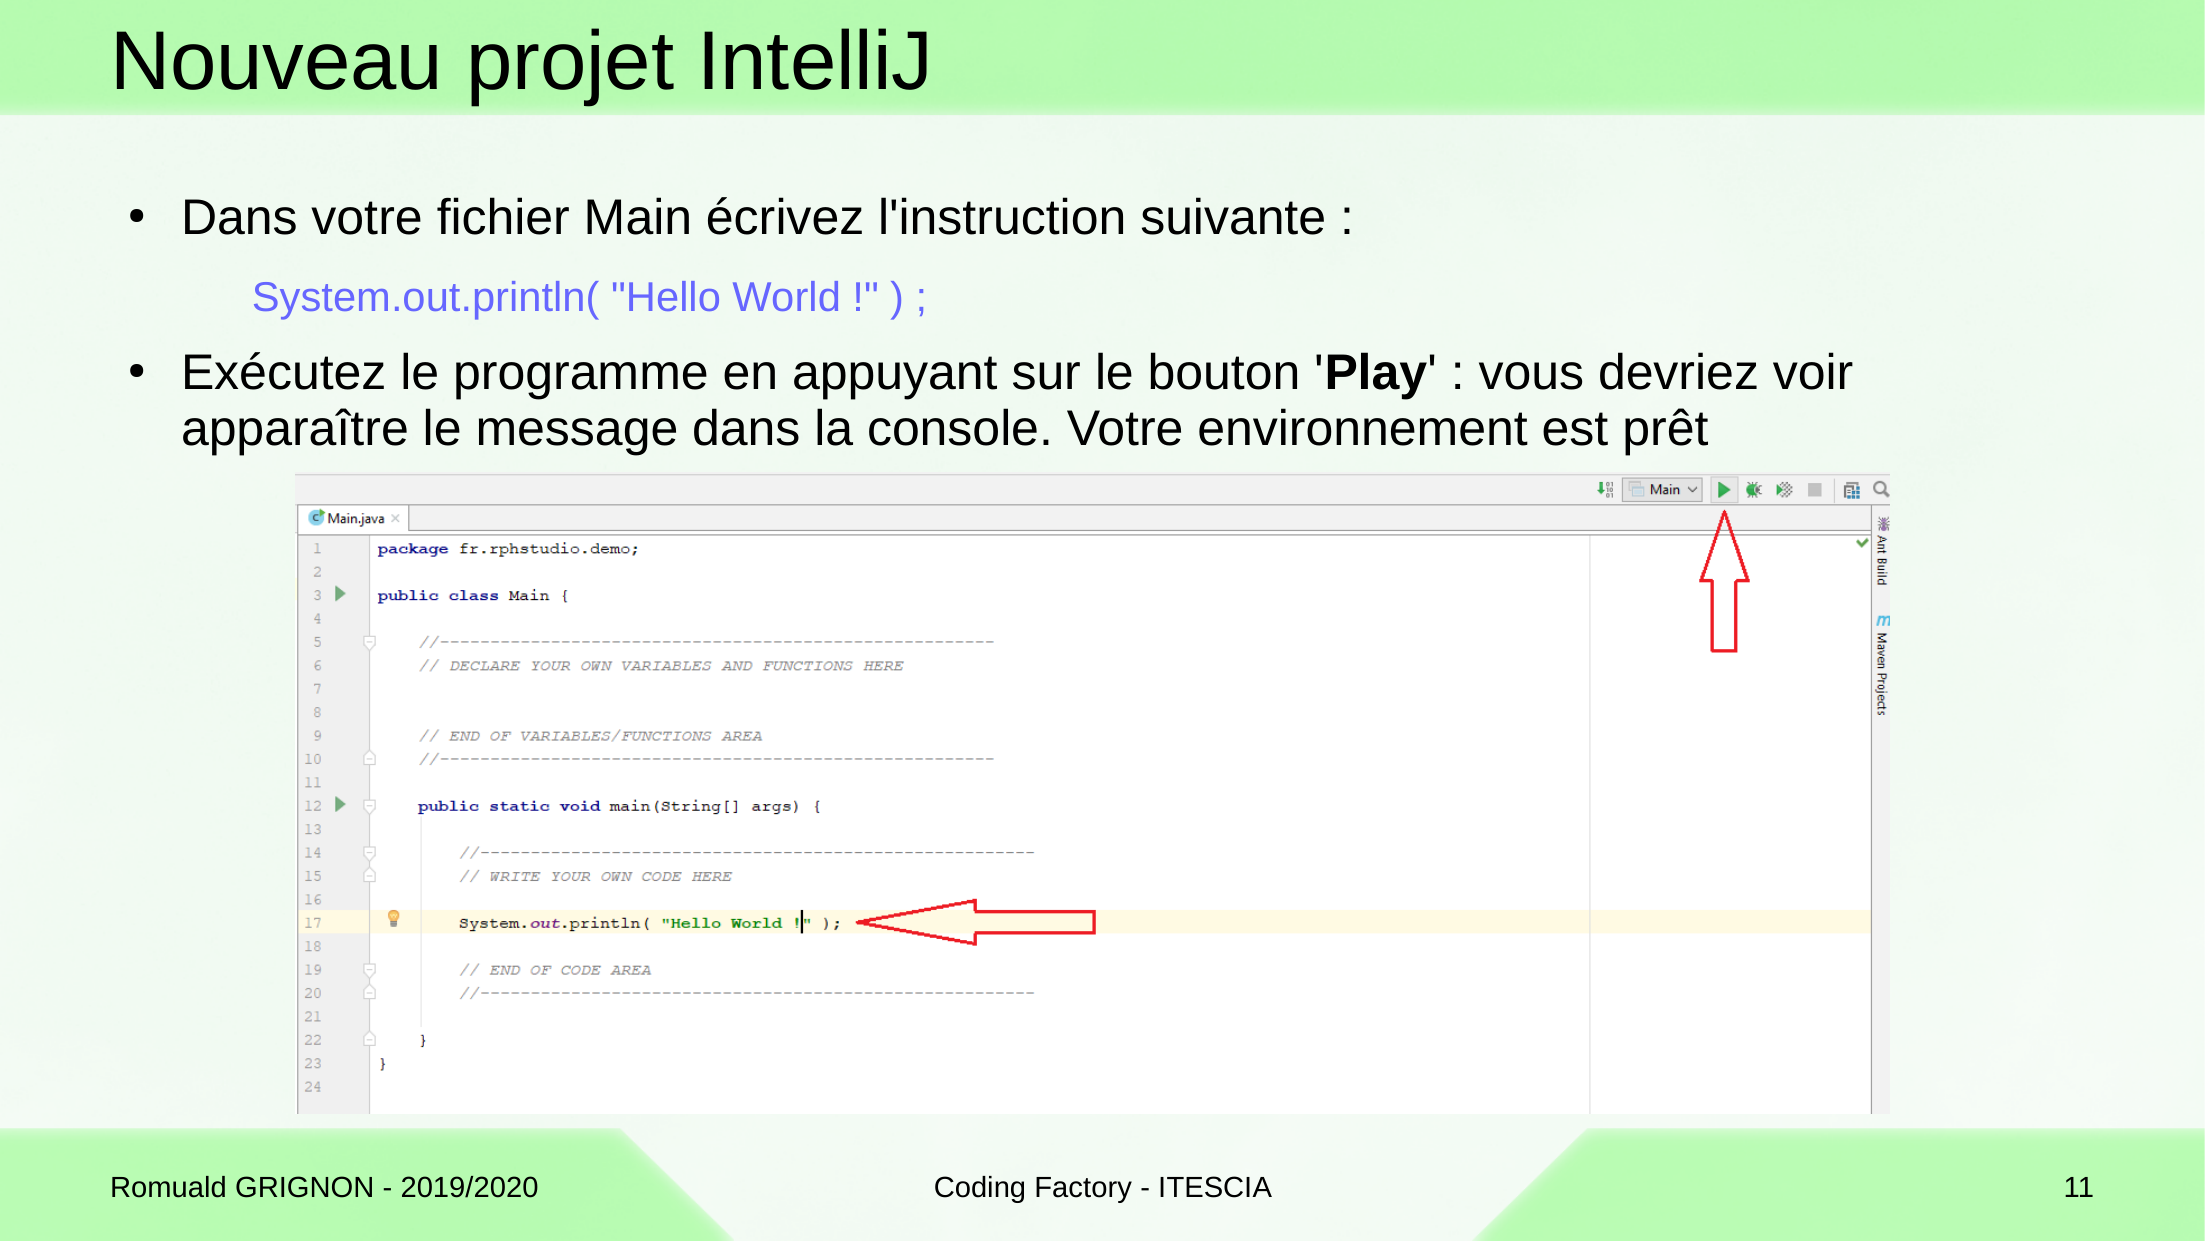

# Nouveau projet IntelliJ
Dans votre fichier Main écrivez l'instruction suivante :
System.out.println( "Hello World !" ) ;
Exécutez le programme en appuyant sur le bouton 'Play' : vous devriez voir apparaître le message dans la console. Votre environnement est prêt
Romuald GRIGNON - 2019/2020
Coding Factory - ITESCIA
11